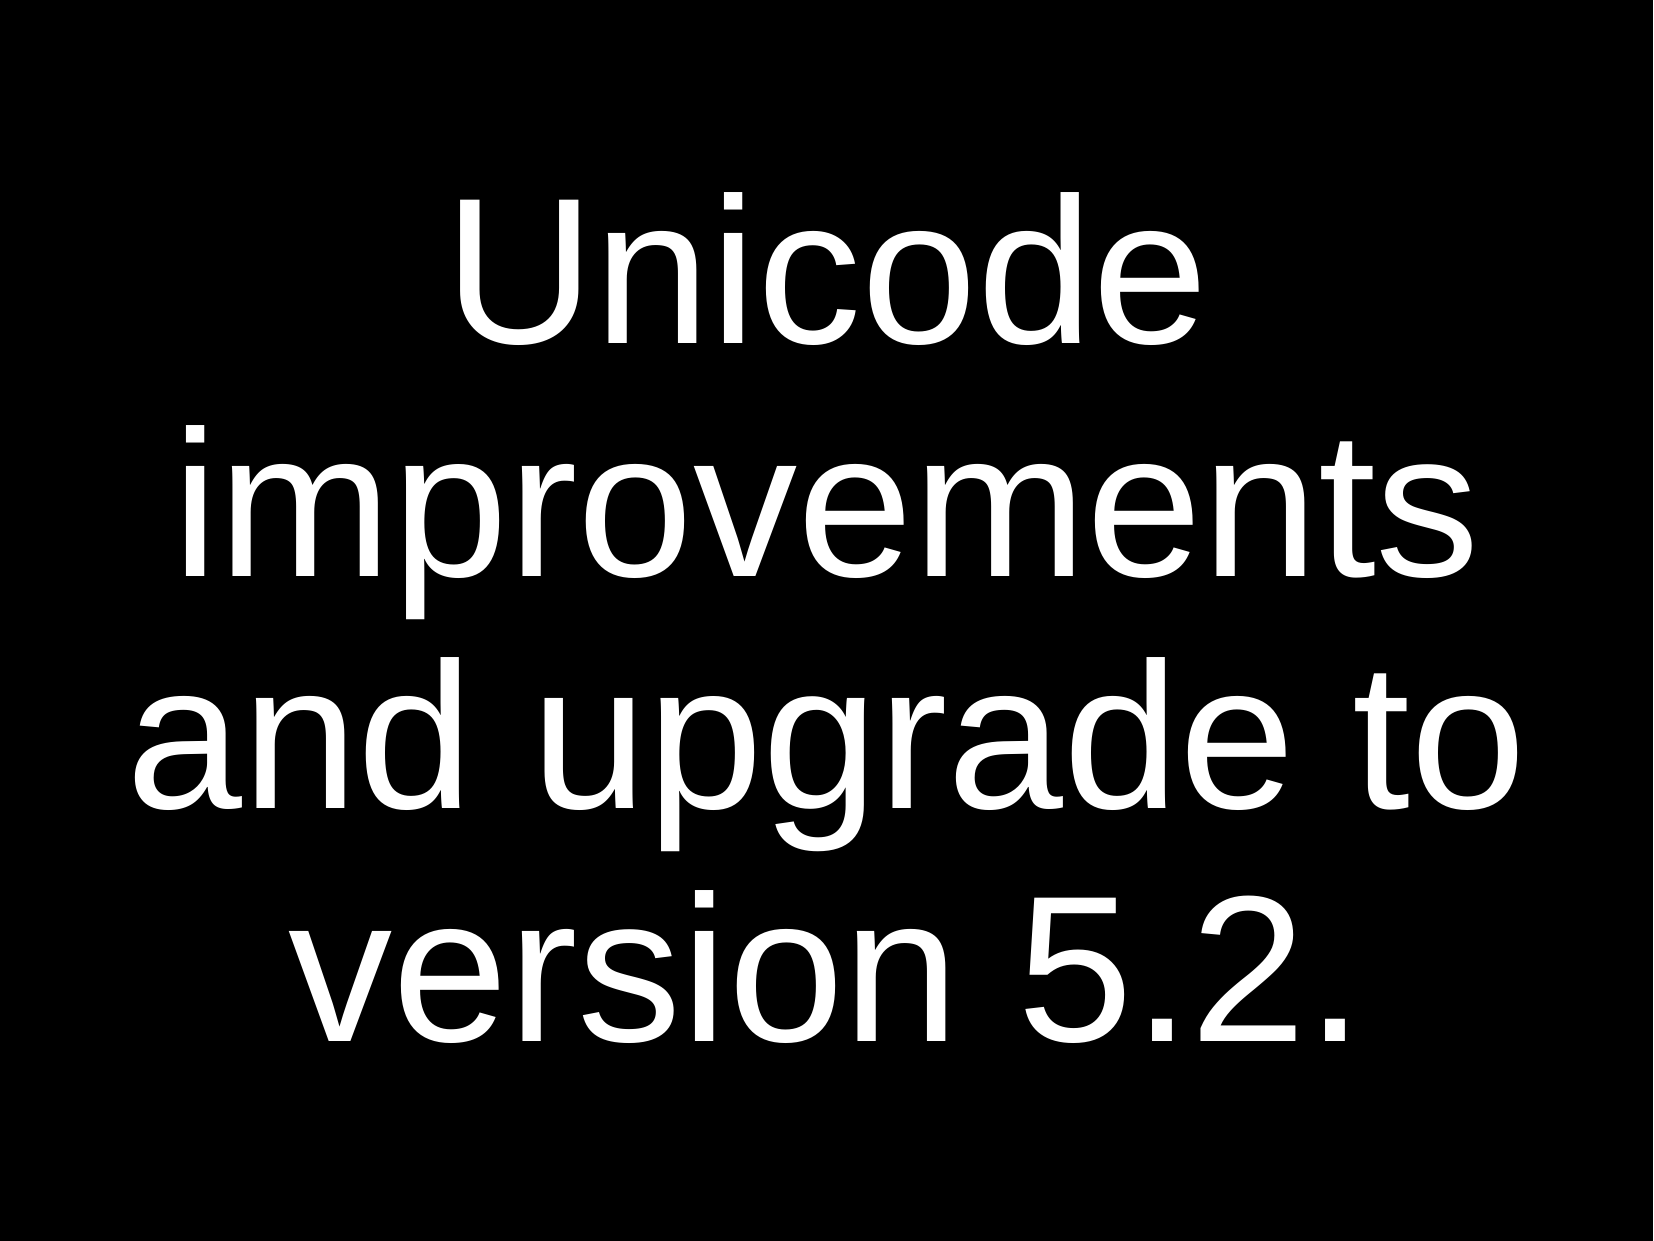

# Unicode improvements and upgrade to version 5.2.